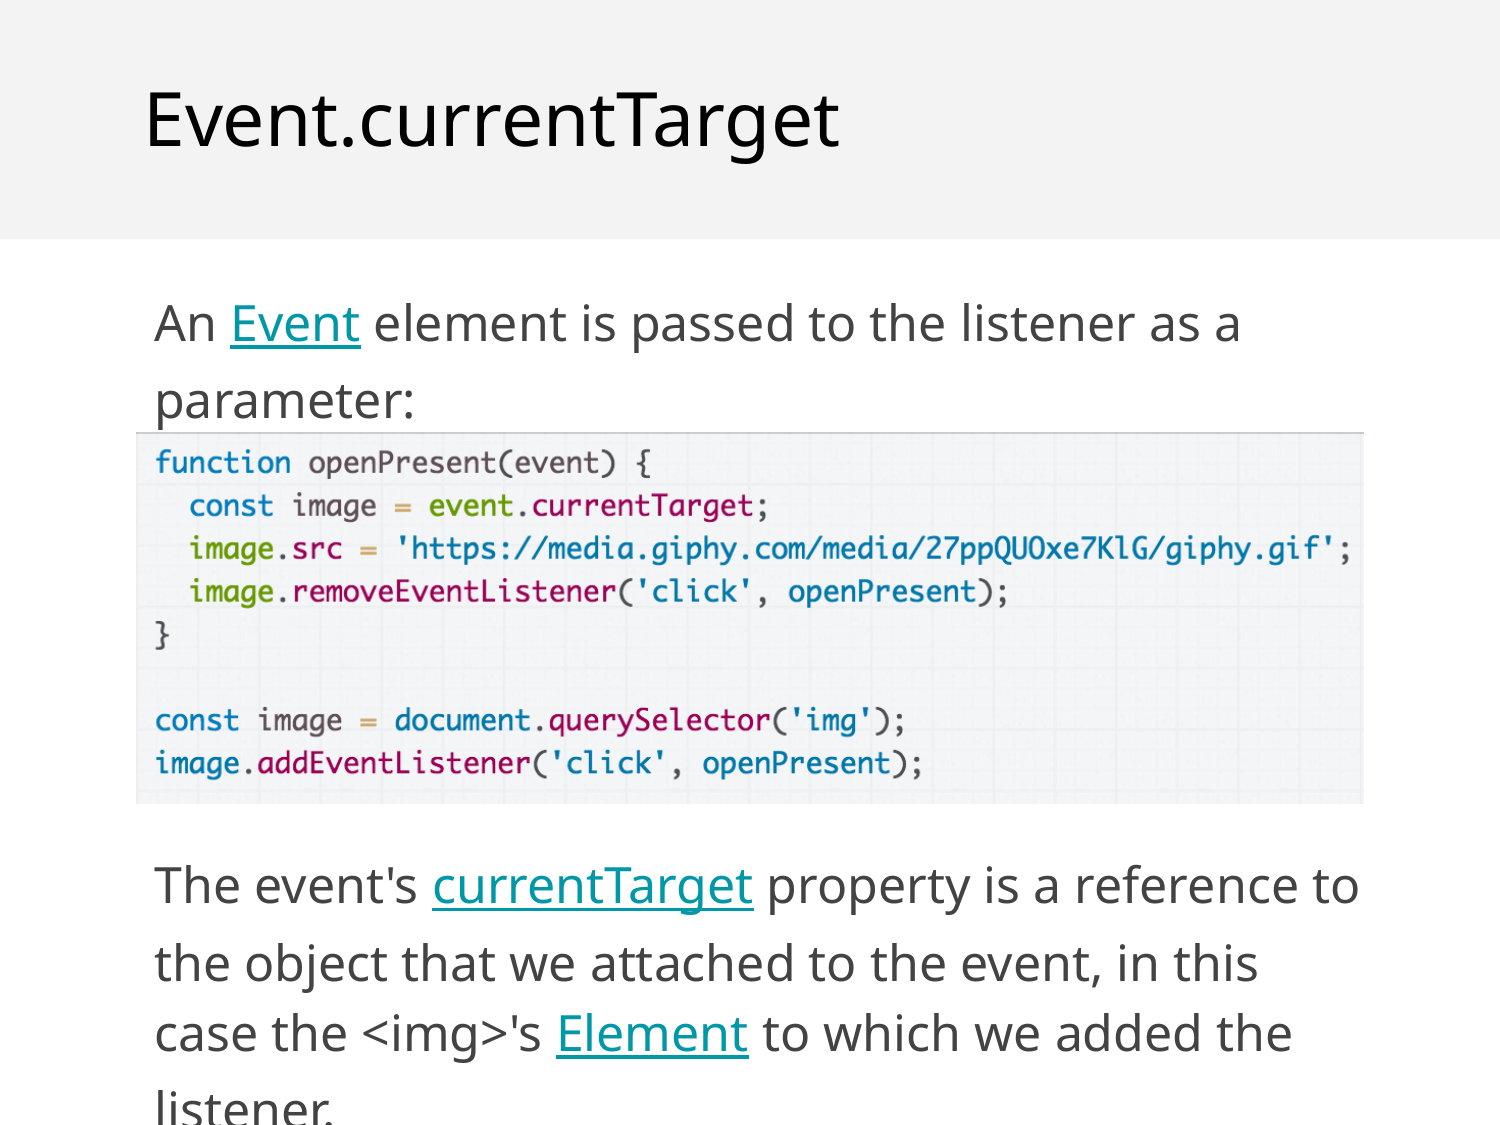

# Event.currentTarget
An Event element is passed to the listener as a parameter:
The event's currentTarget property is a reference to the object that we attached to the event, in this case the <img>'s Element to which we added the listener.